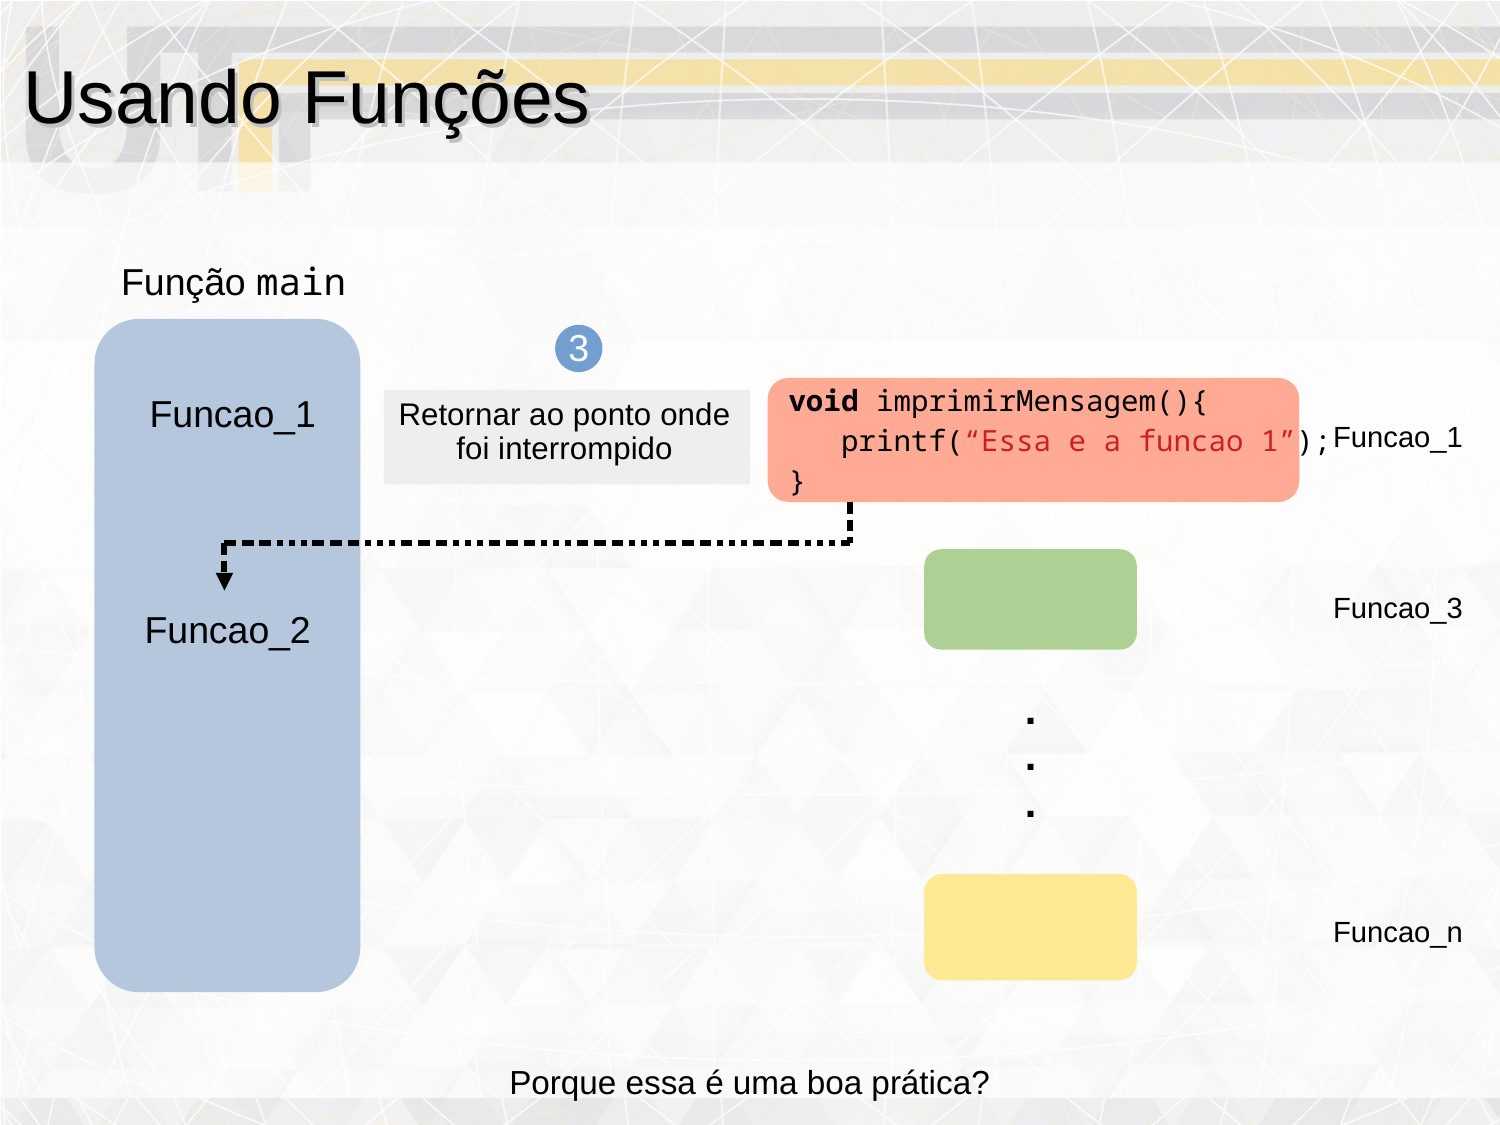

# Usando Funções
Função main
3
void imprimirMensagem(){
 printf(“Essa e a funcao 1”);
}
Funcao_1
Retornar ao ponto onde foi interrompido
Funcao_1
Funcao_3
Funcao_2
.
.
.
Funcao_n
Porque essa é uma boa prática?